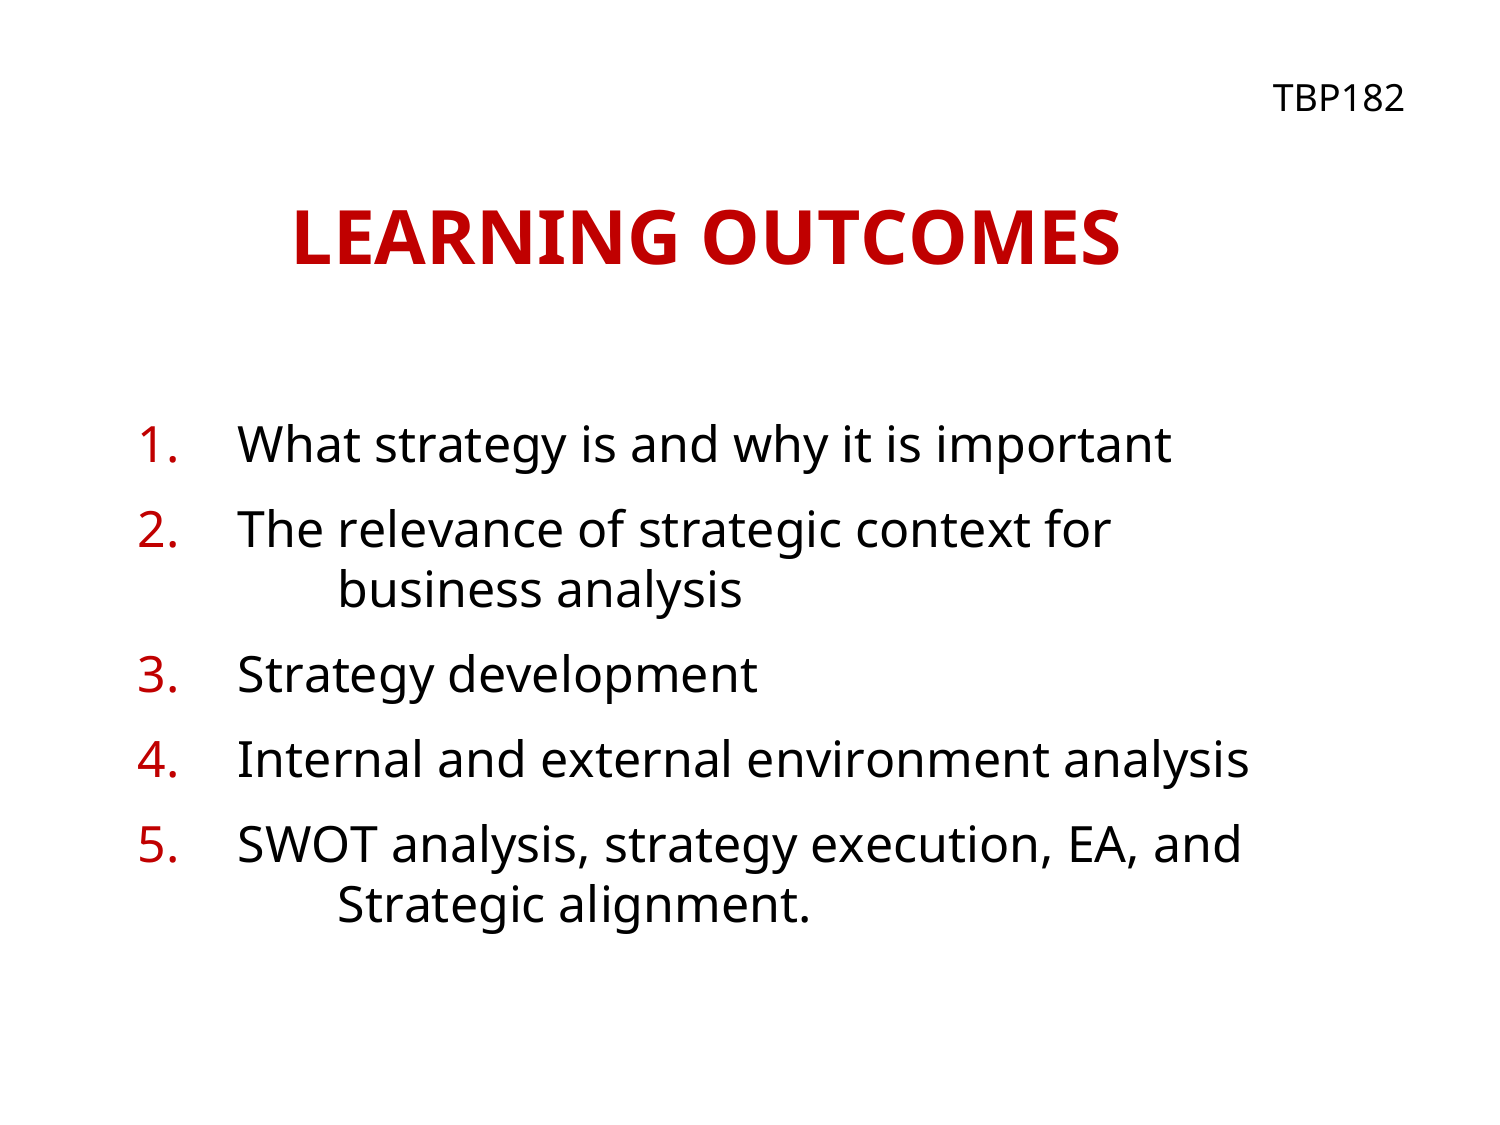

TBP182
# LEARNING OUTCOMES
What strategy is and why it is important
The relevance of strategic context for business analysis
Strategy development
Internal and external environment analysis
SWOT analysis, strategy execution, EA, and Strategic alignment.